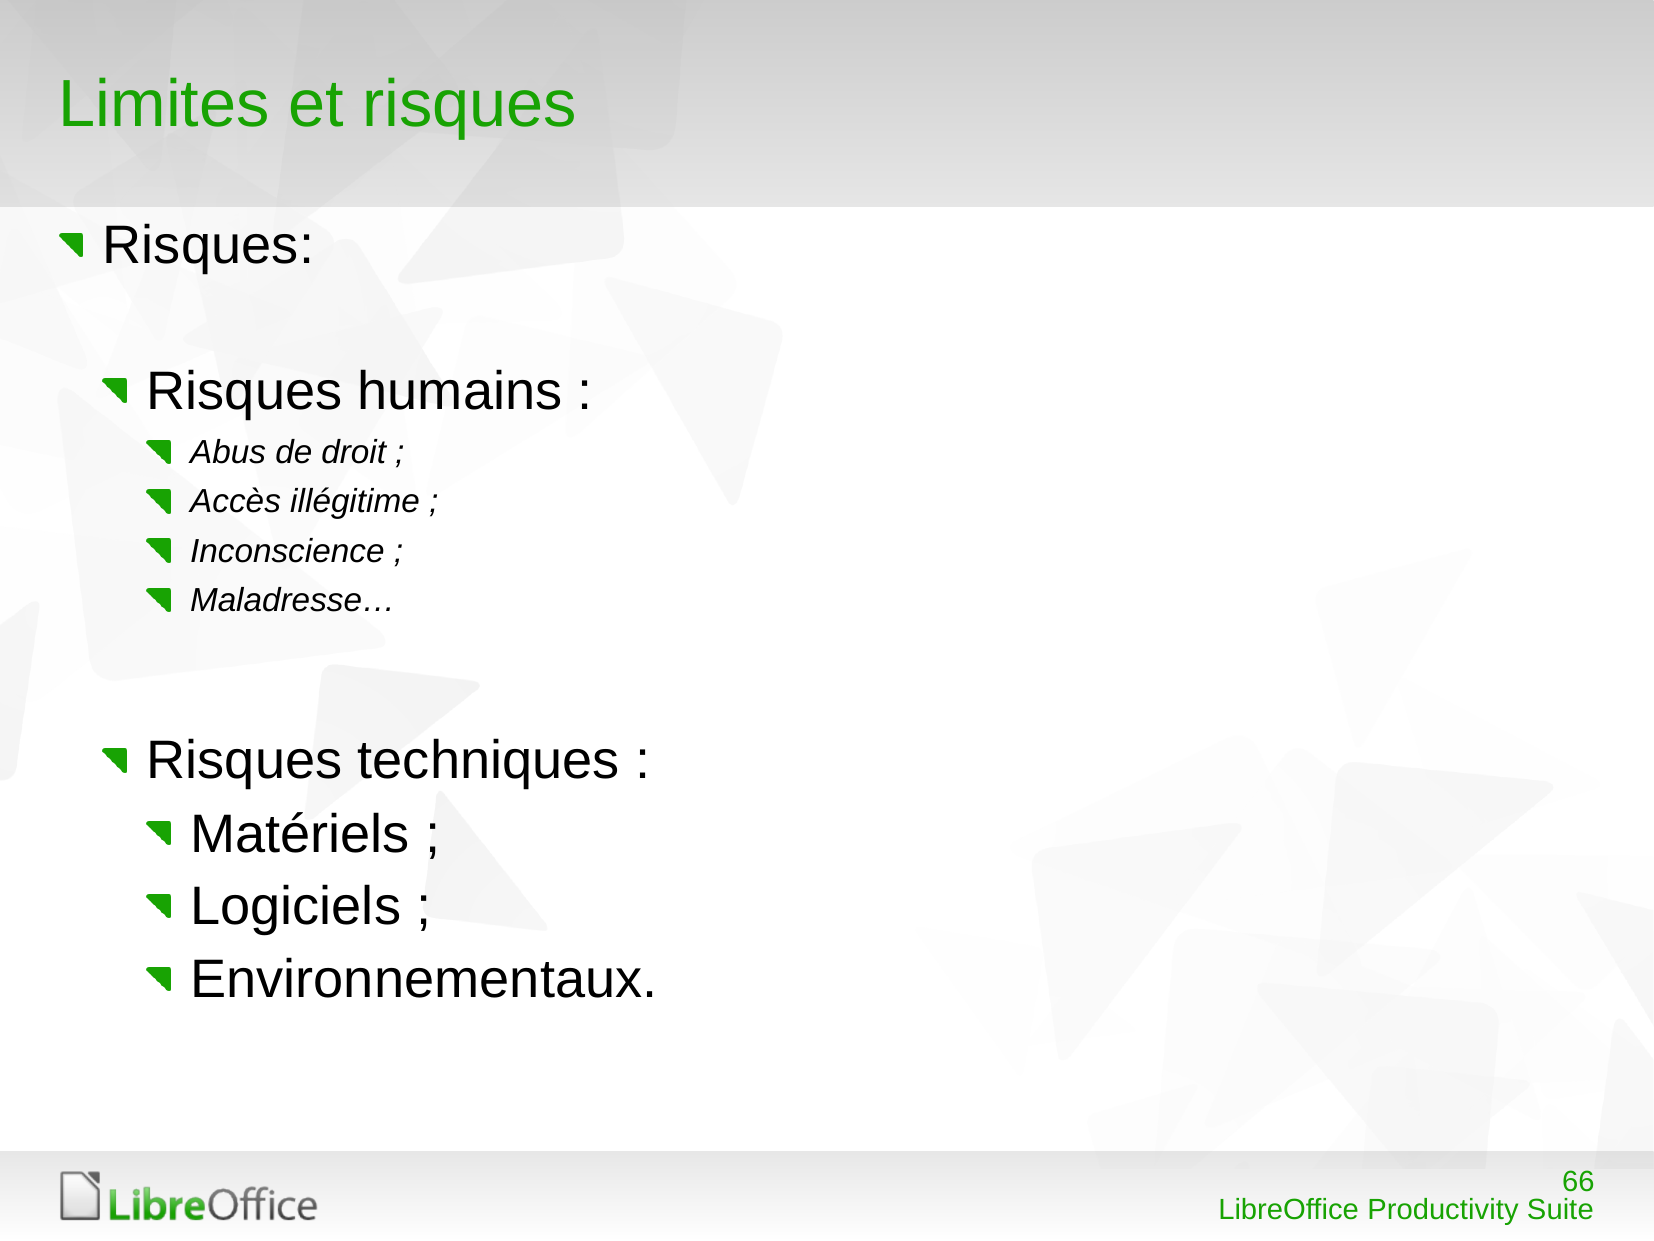

# Limites et risques
Risques:
Risques humains :
Abus de droit ;
Accès illégitime ;
Inconscience ;
Maladresse…
Risques techniques :
Matériels ;
Logiciels ;
Environnementaux.
66
LibreOffice Productivity Suite